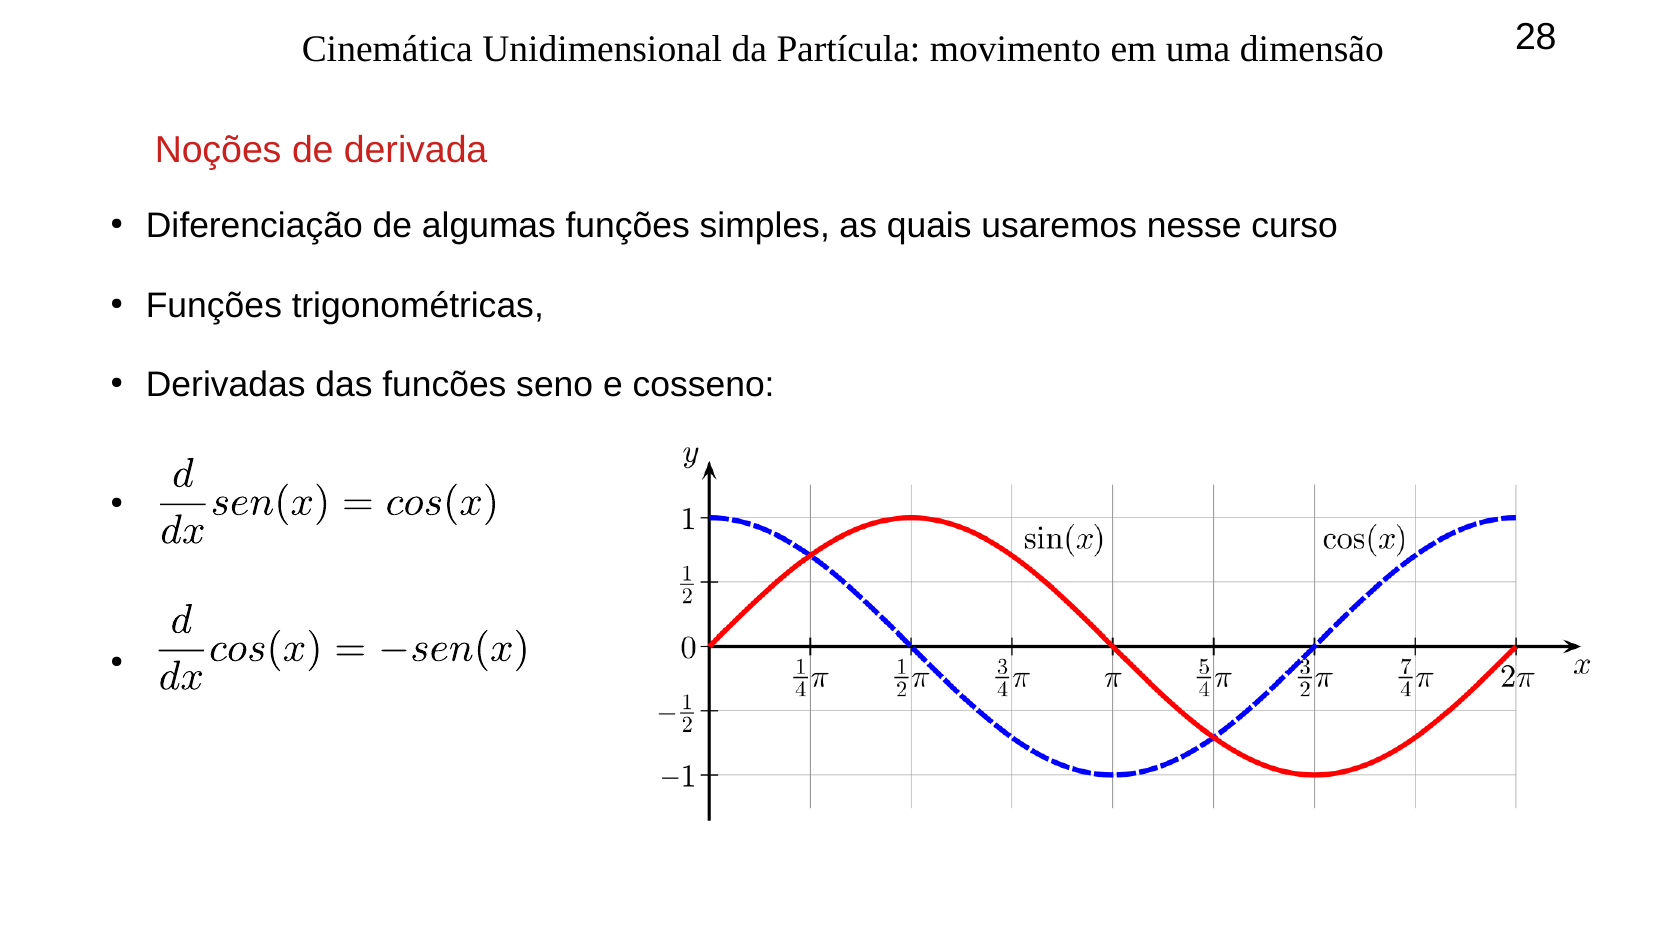

Cinemática Unidimensional da Partícula: movimento em uma dimensão
Noções de derivada
Diferenciação de algumas funções simples, as quais usaremos nesse curso
Funções trigonométricas,
Derivadas das funcões seno e cosseno: